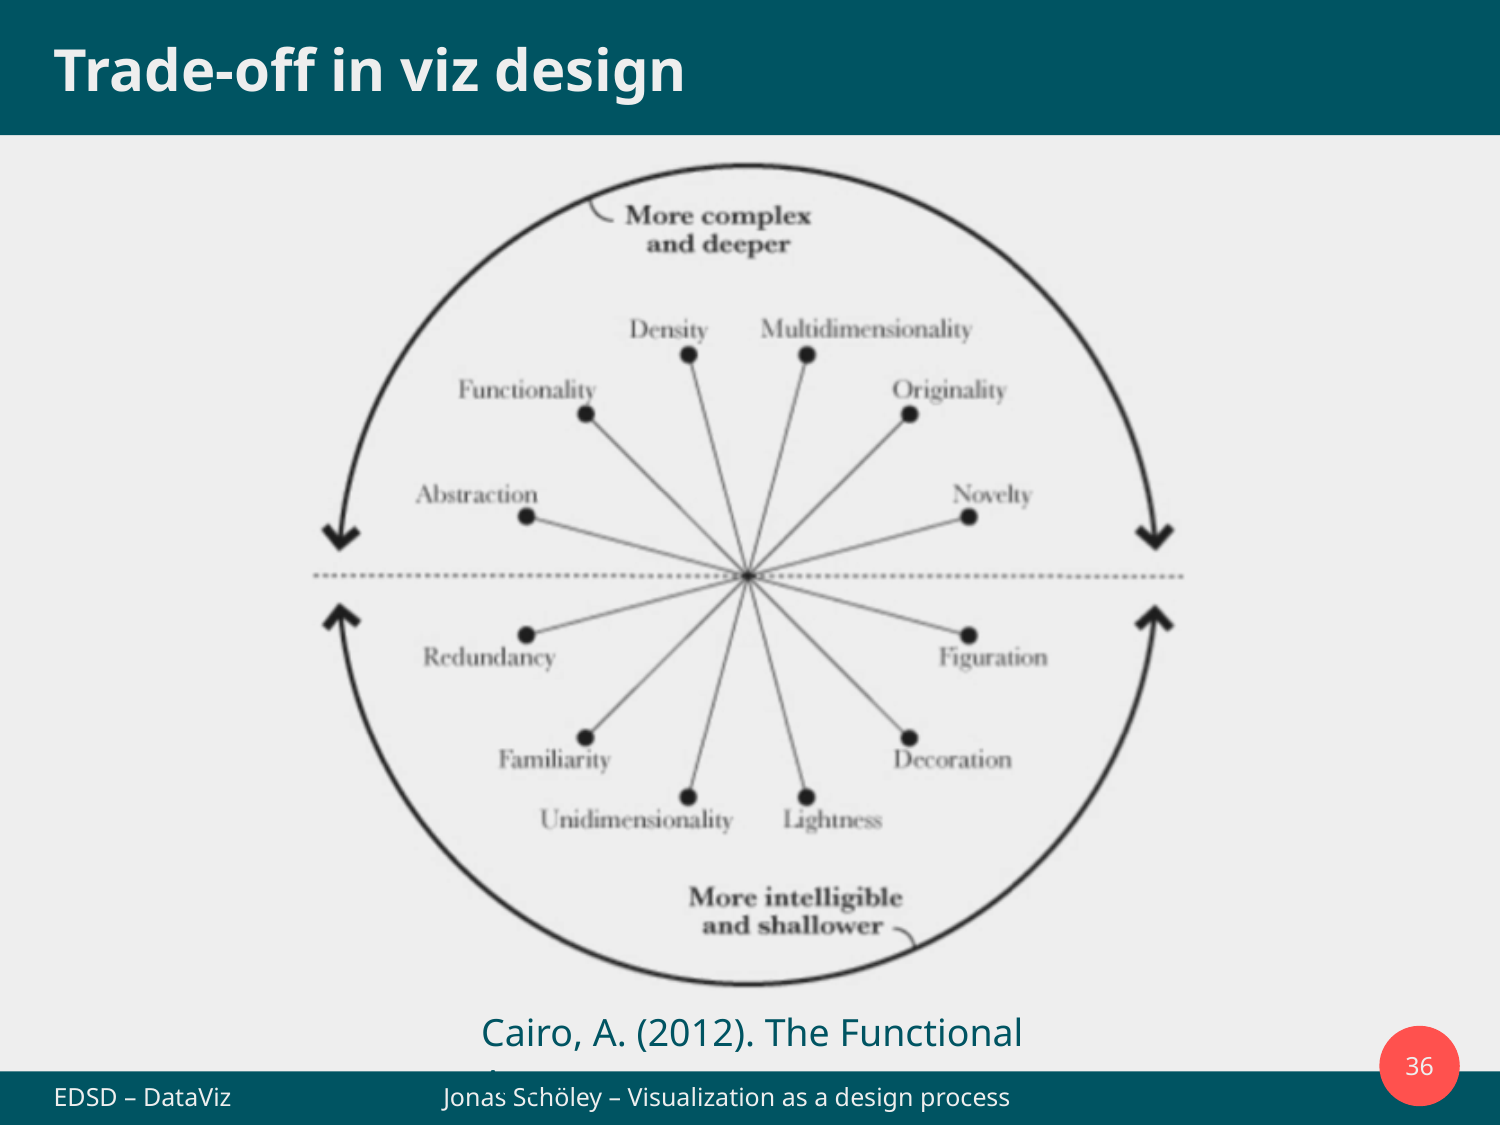

# Trade-off in viz design
Cairo, A. (2012). The Functional Art.
36
EDSD – DataViz
Jonas Schöley – Visualization as a design process